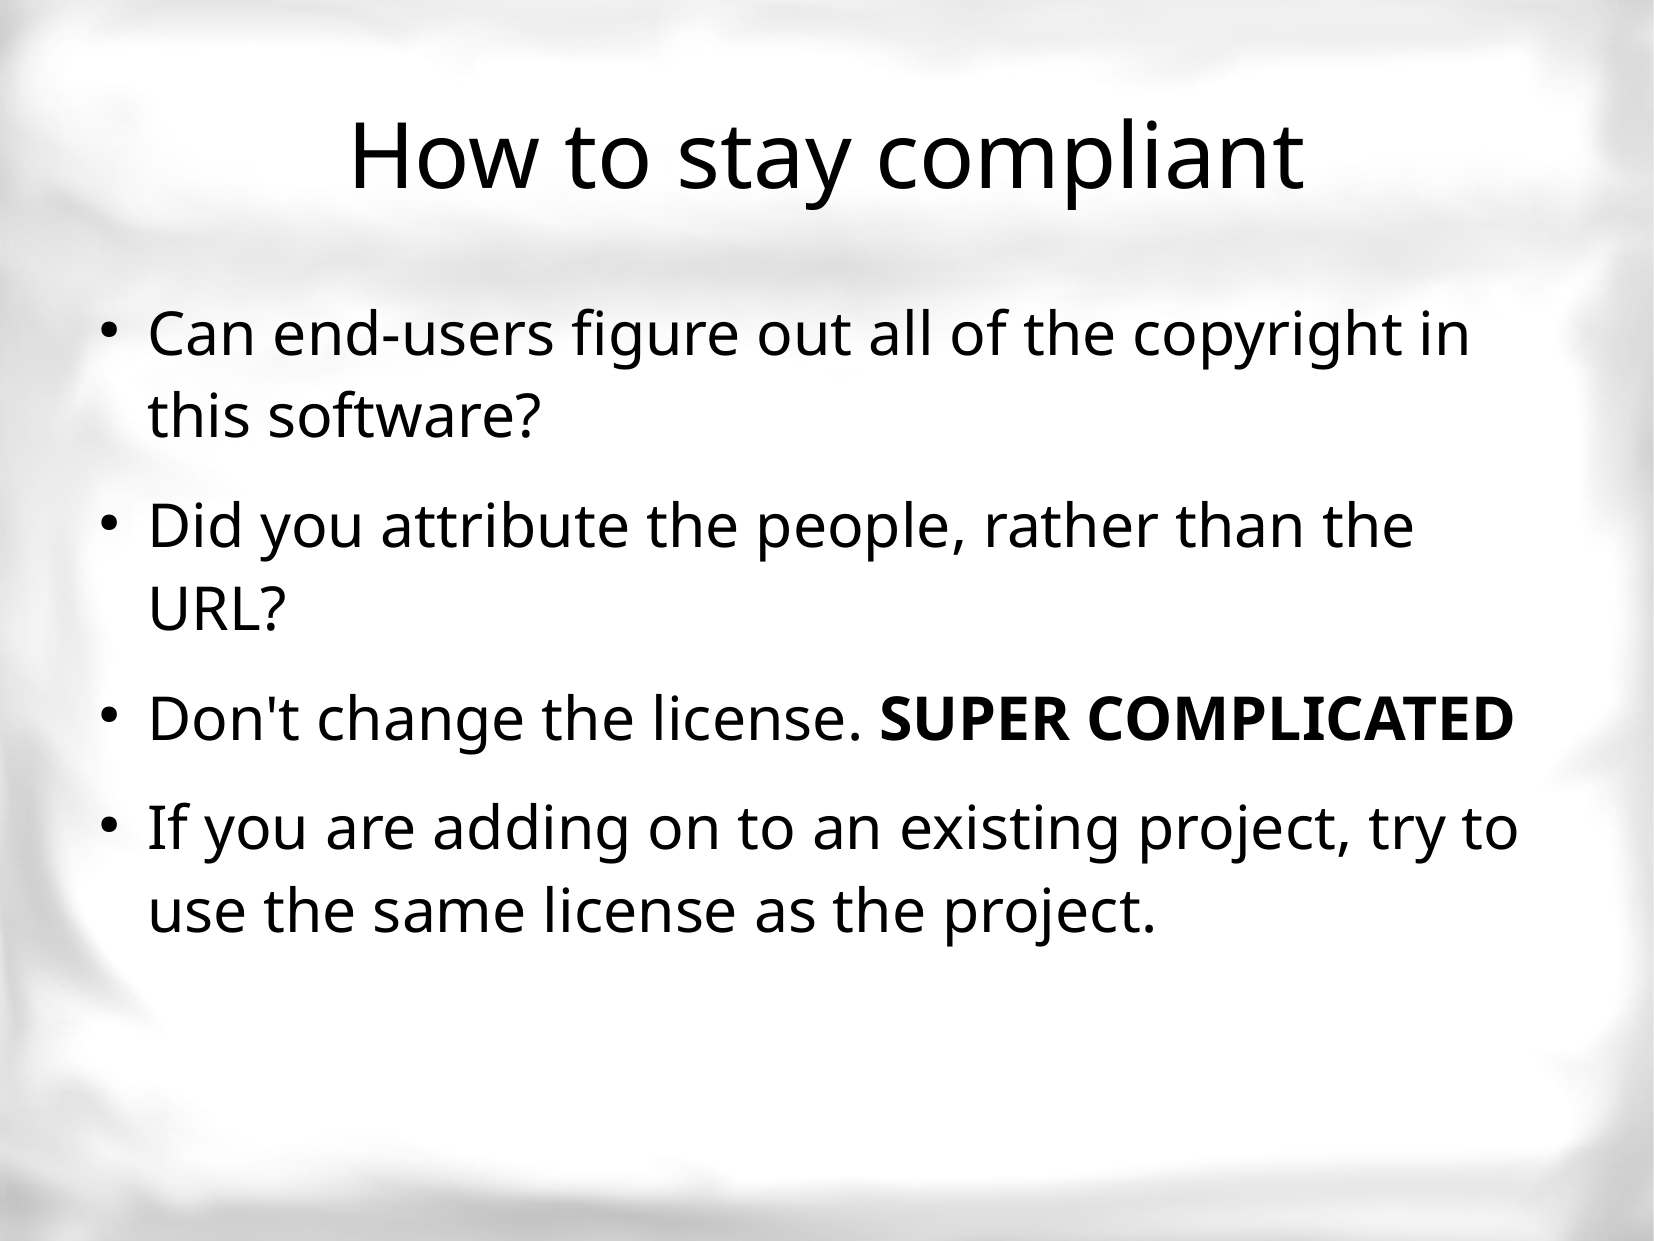

# How to stay compliant
Can end-users figure out all of the copyright in this software?
Did you attribute the people, rather than the URL?
Don't change the license. SUPER COMPLICATED
If you are adding on to an existing project, try to use the same license as the project.